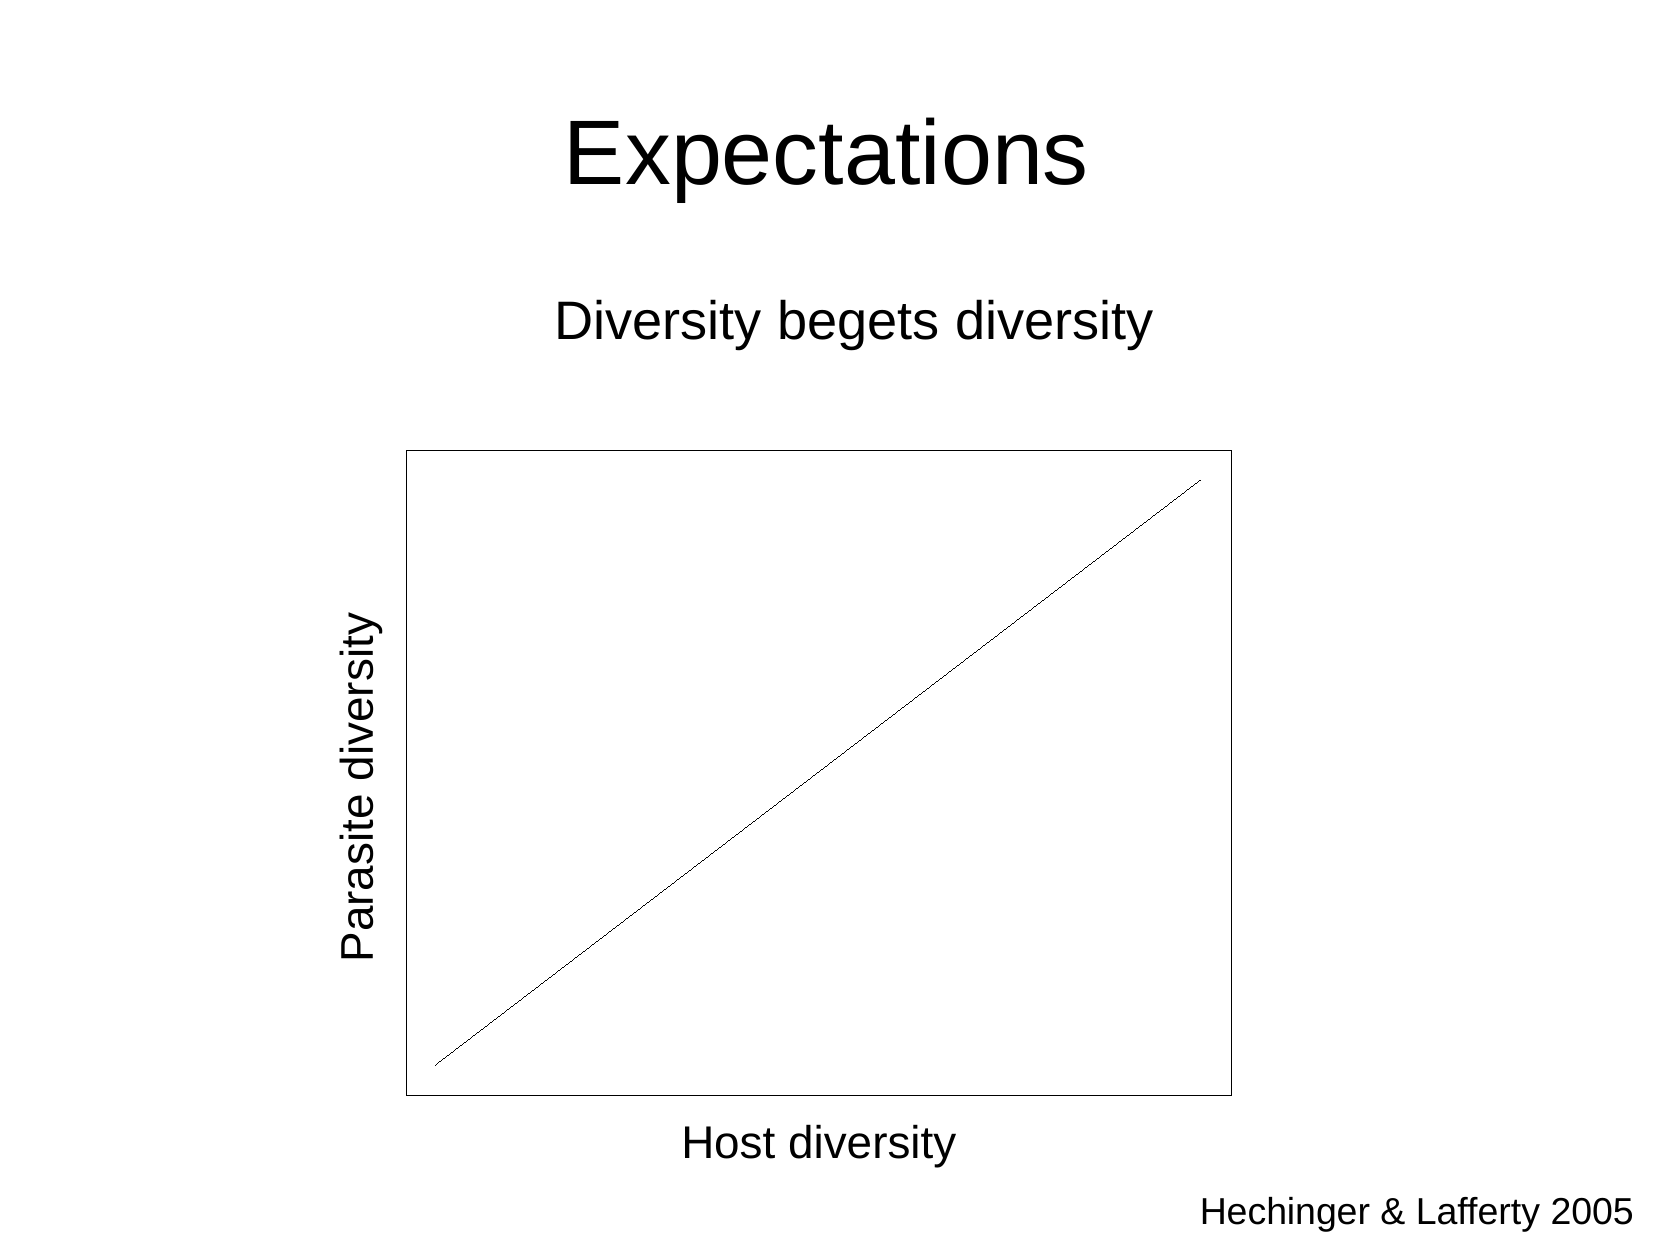

# Expectations
Diversity begets diversity
Parasite diversity
Host diversity
Hechinger & Lafferty 2005